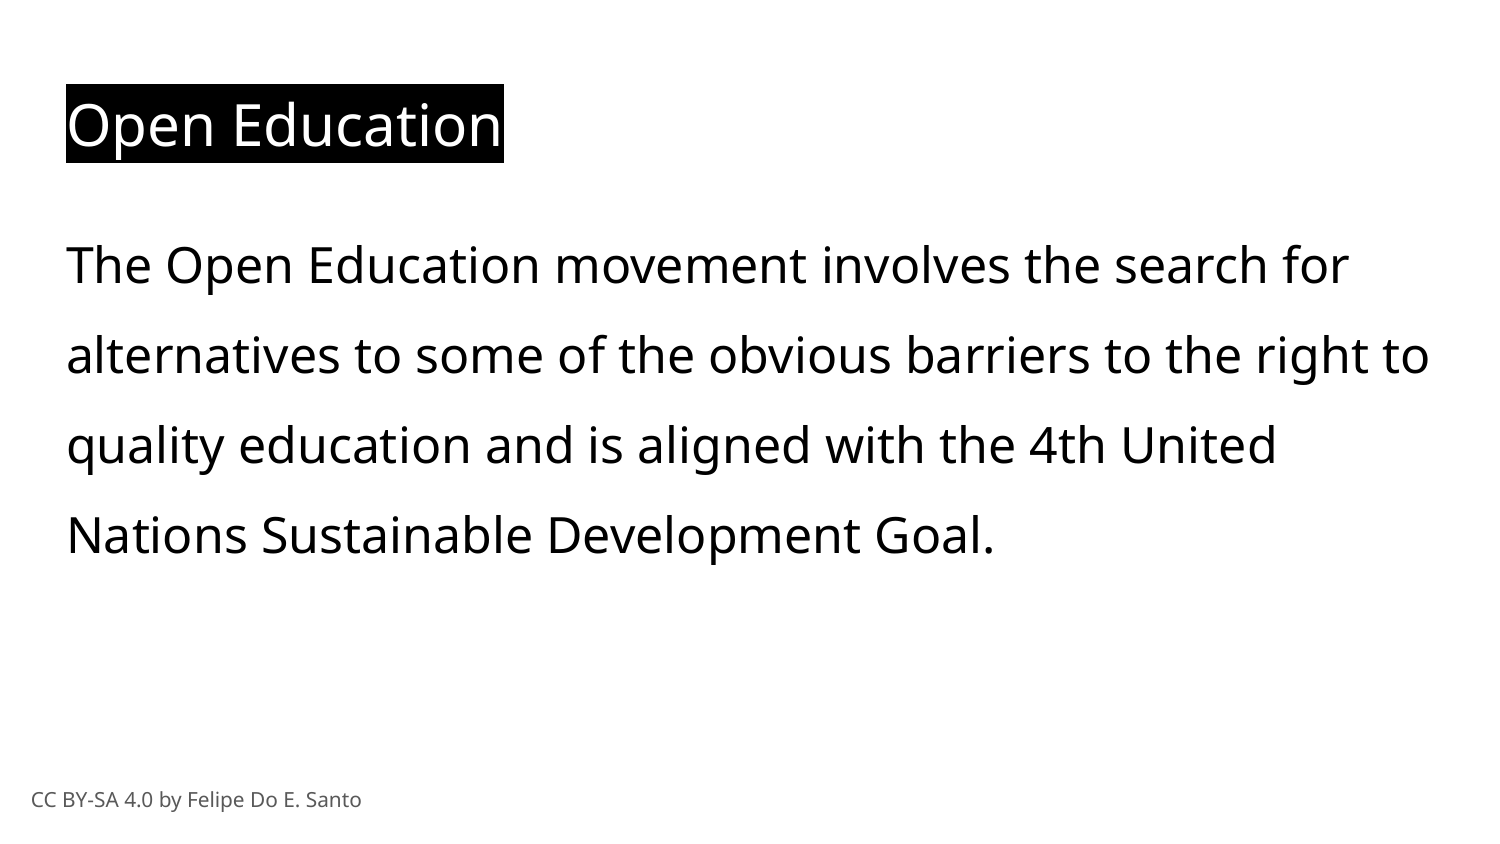

# Open Education
The Open Education movement involves the search for alternatives to some of the obvious barriers to the right to quality education and is aligned with the 4th United Nations Sustainable Development Goal.
CC BY-SA 4.0 by Felipe Do E. Santo